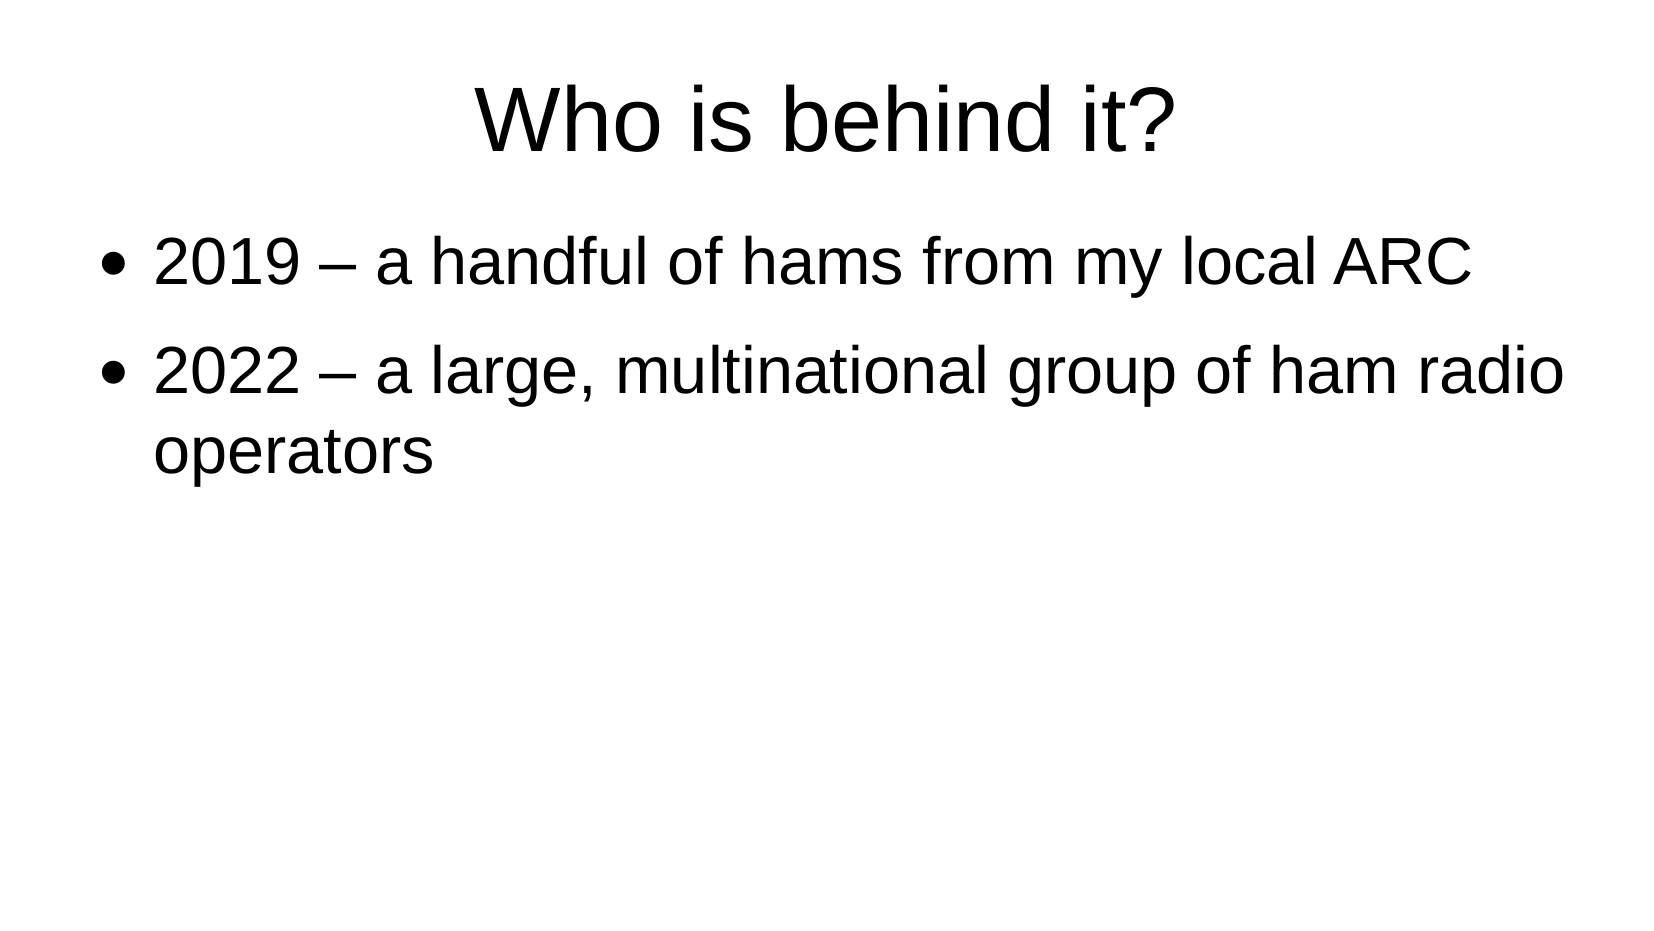

Who is behind it?
2019 – a handful of hams from my local ARC
2022 – a large, multinational group of ham radio operators